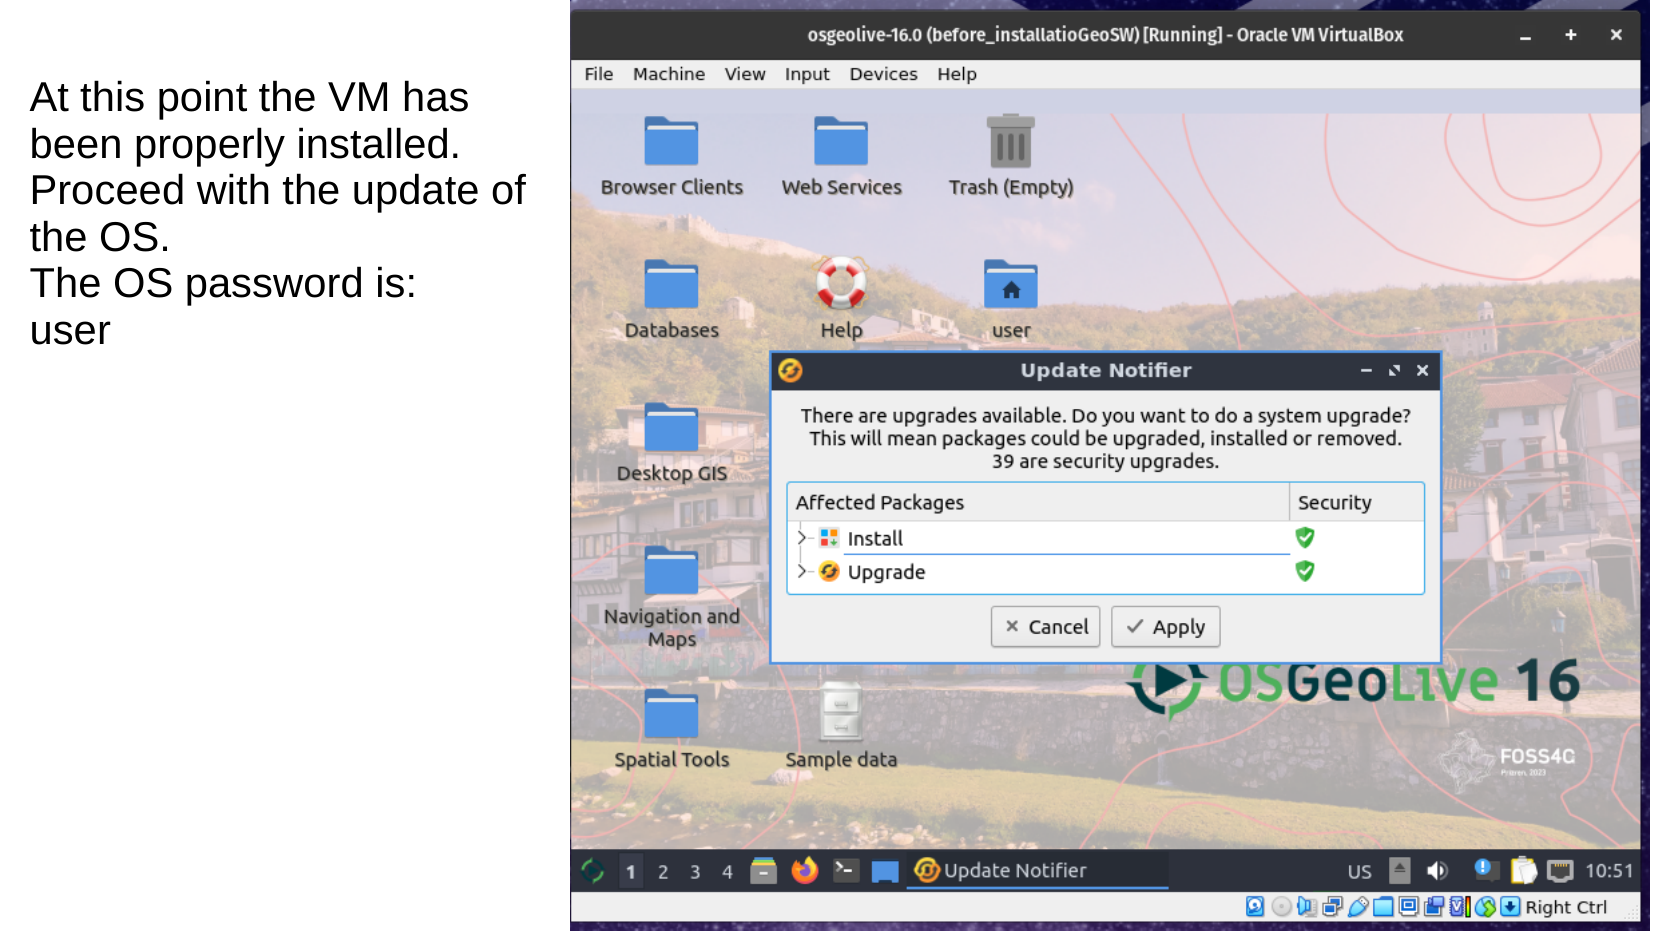

# At this point the VM has been properly installed. Proceed with the update of the OS. The OS password is: user